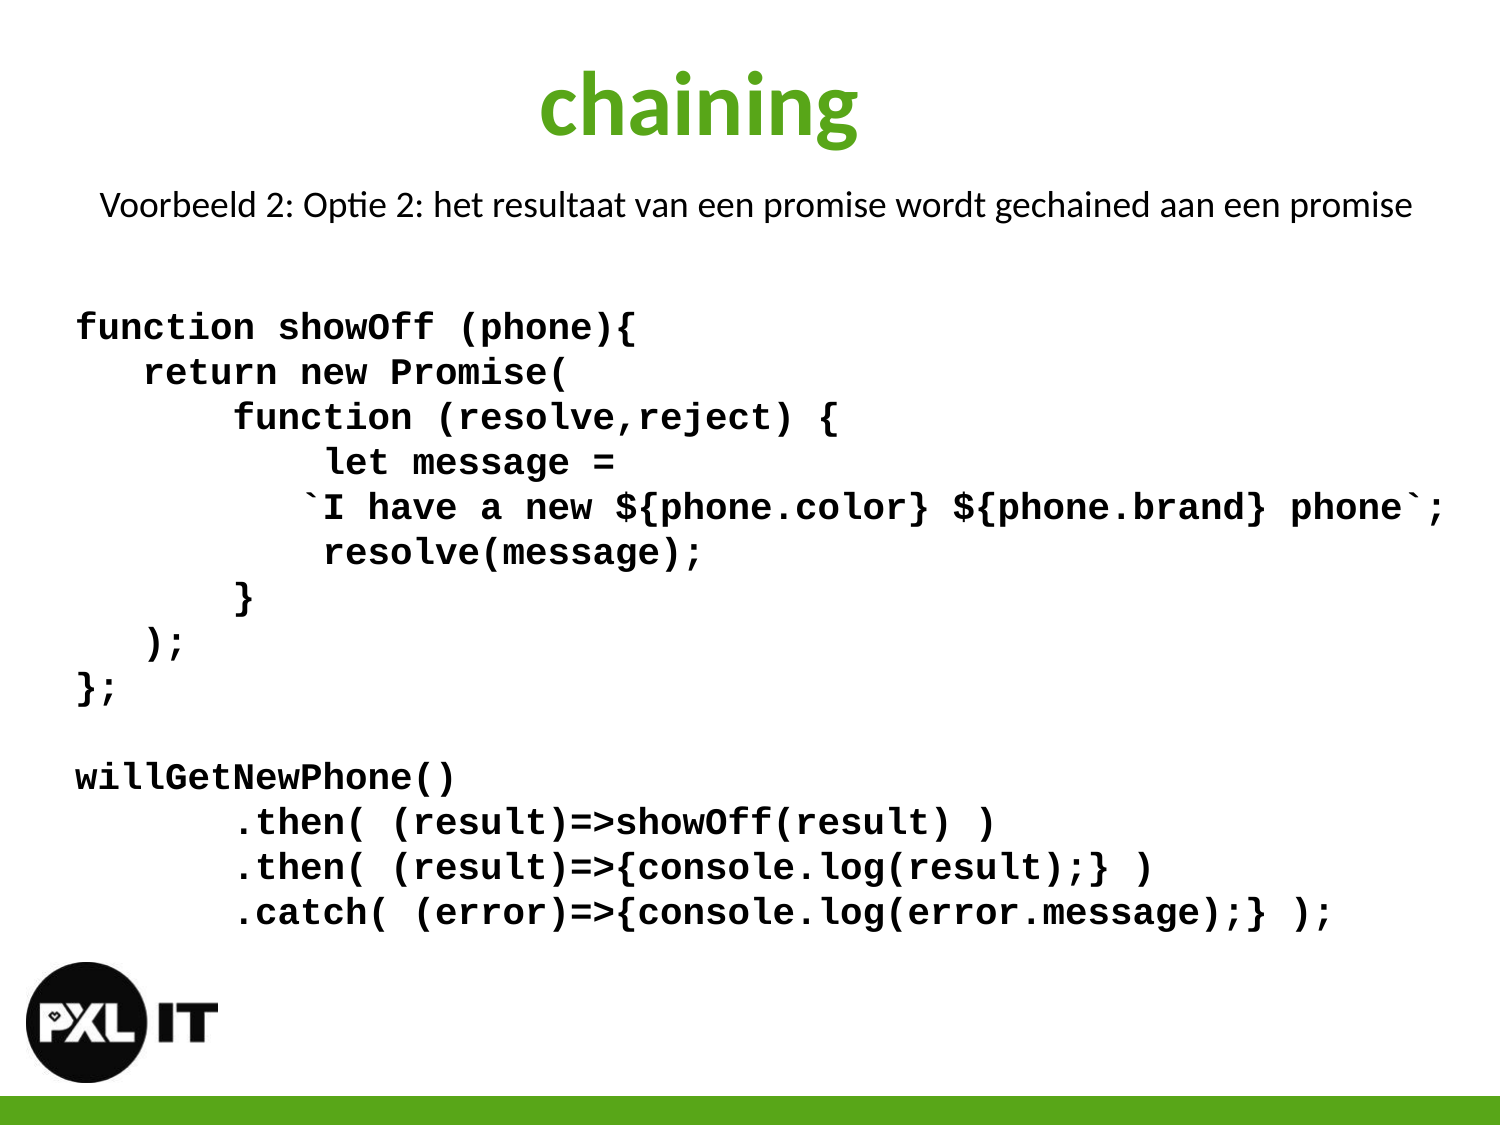

chaining
Voorbeeld 2: Optie 2: het resultaat van een promise wordt gechained aan een promise
function showOff (phone){
 return new Promise(
 function (resolve,reject) {
 let message =
`I have a new ${phone.color} ${phone.brand} phone`;
 resolve(message);
 }
 );
};
willGetNewPhone()
 .then( (result)=>showOff(result) )
 .then( (result)=>{console.log(result);} )
 .catch( (error)=>{console.log(error.message);} );